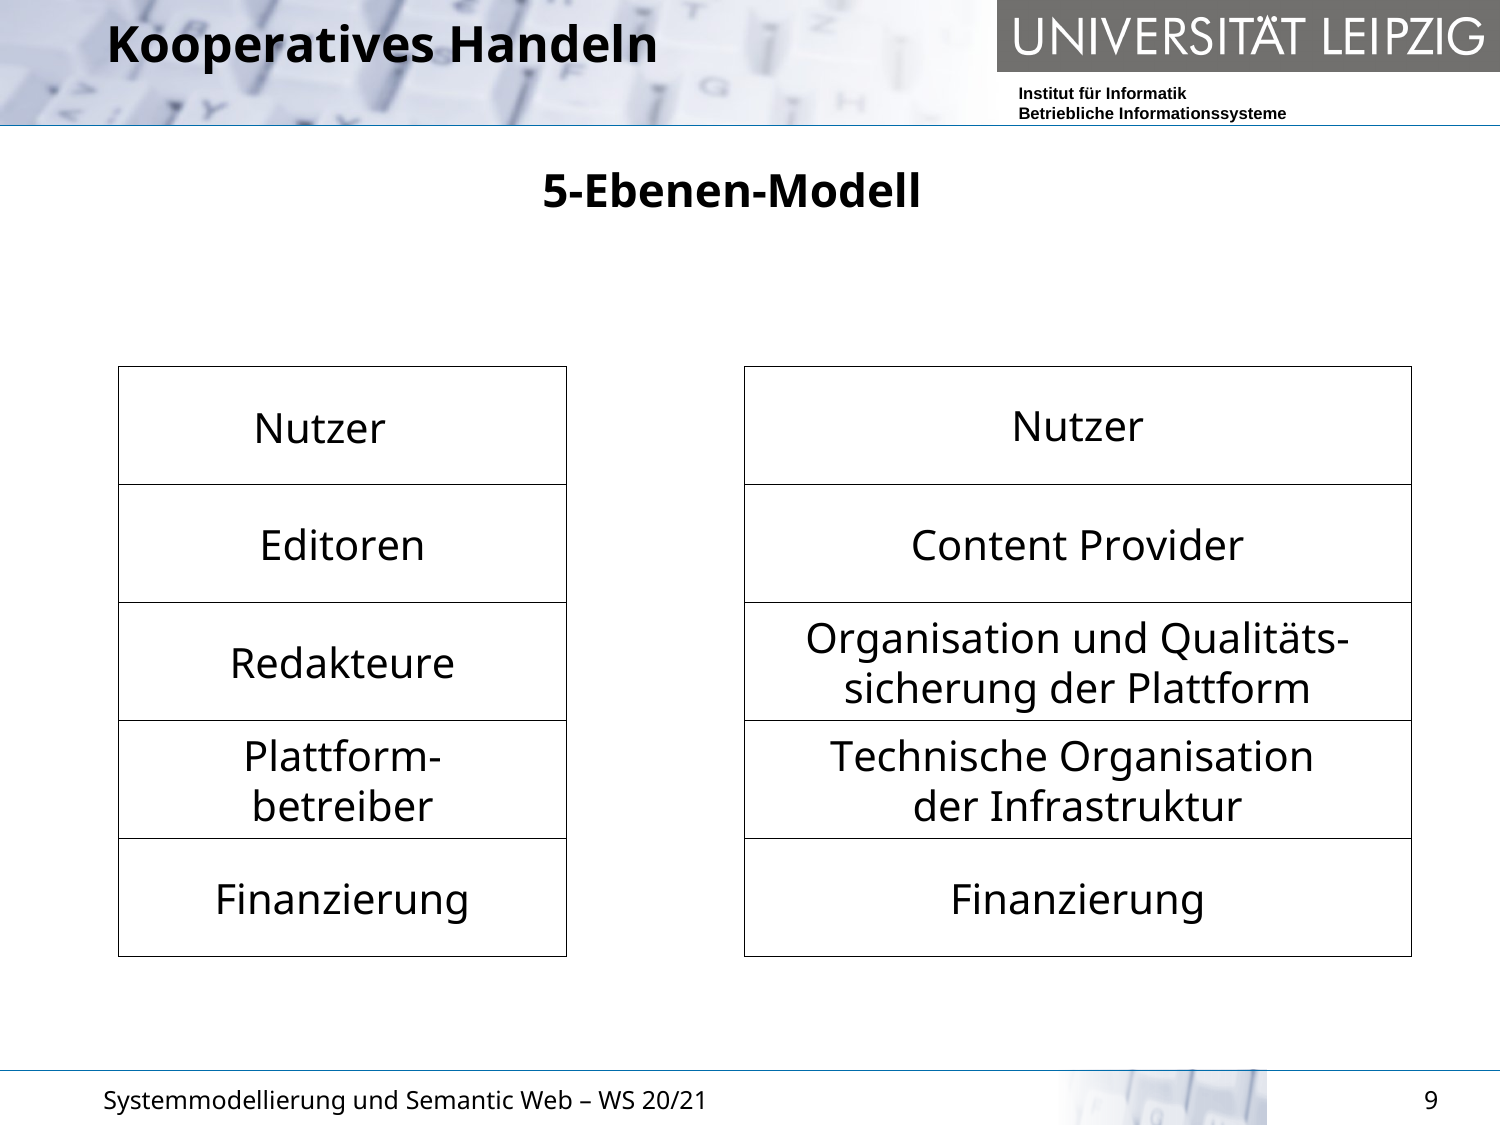

Kooperatives Handeln
5-Ebenen-Modell
Nutzer
Nutzer
Editoren
Content Provider
Redakteure
Organisation und Qualitäts-sicherung der Plattform
Plattform-
betreiber
Technische Organisation
der Infrastruktur
Finanzierung
Finanzierung
Systemmodellierung und Semantic Web – WS 20/21
9